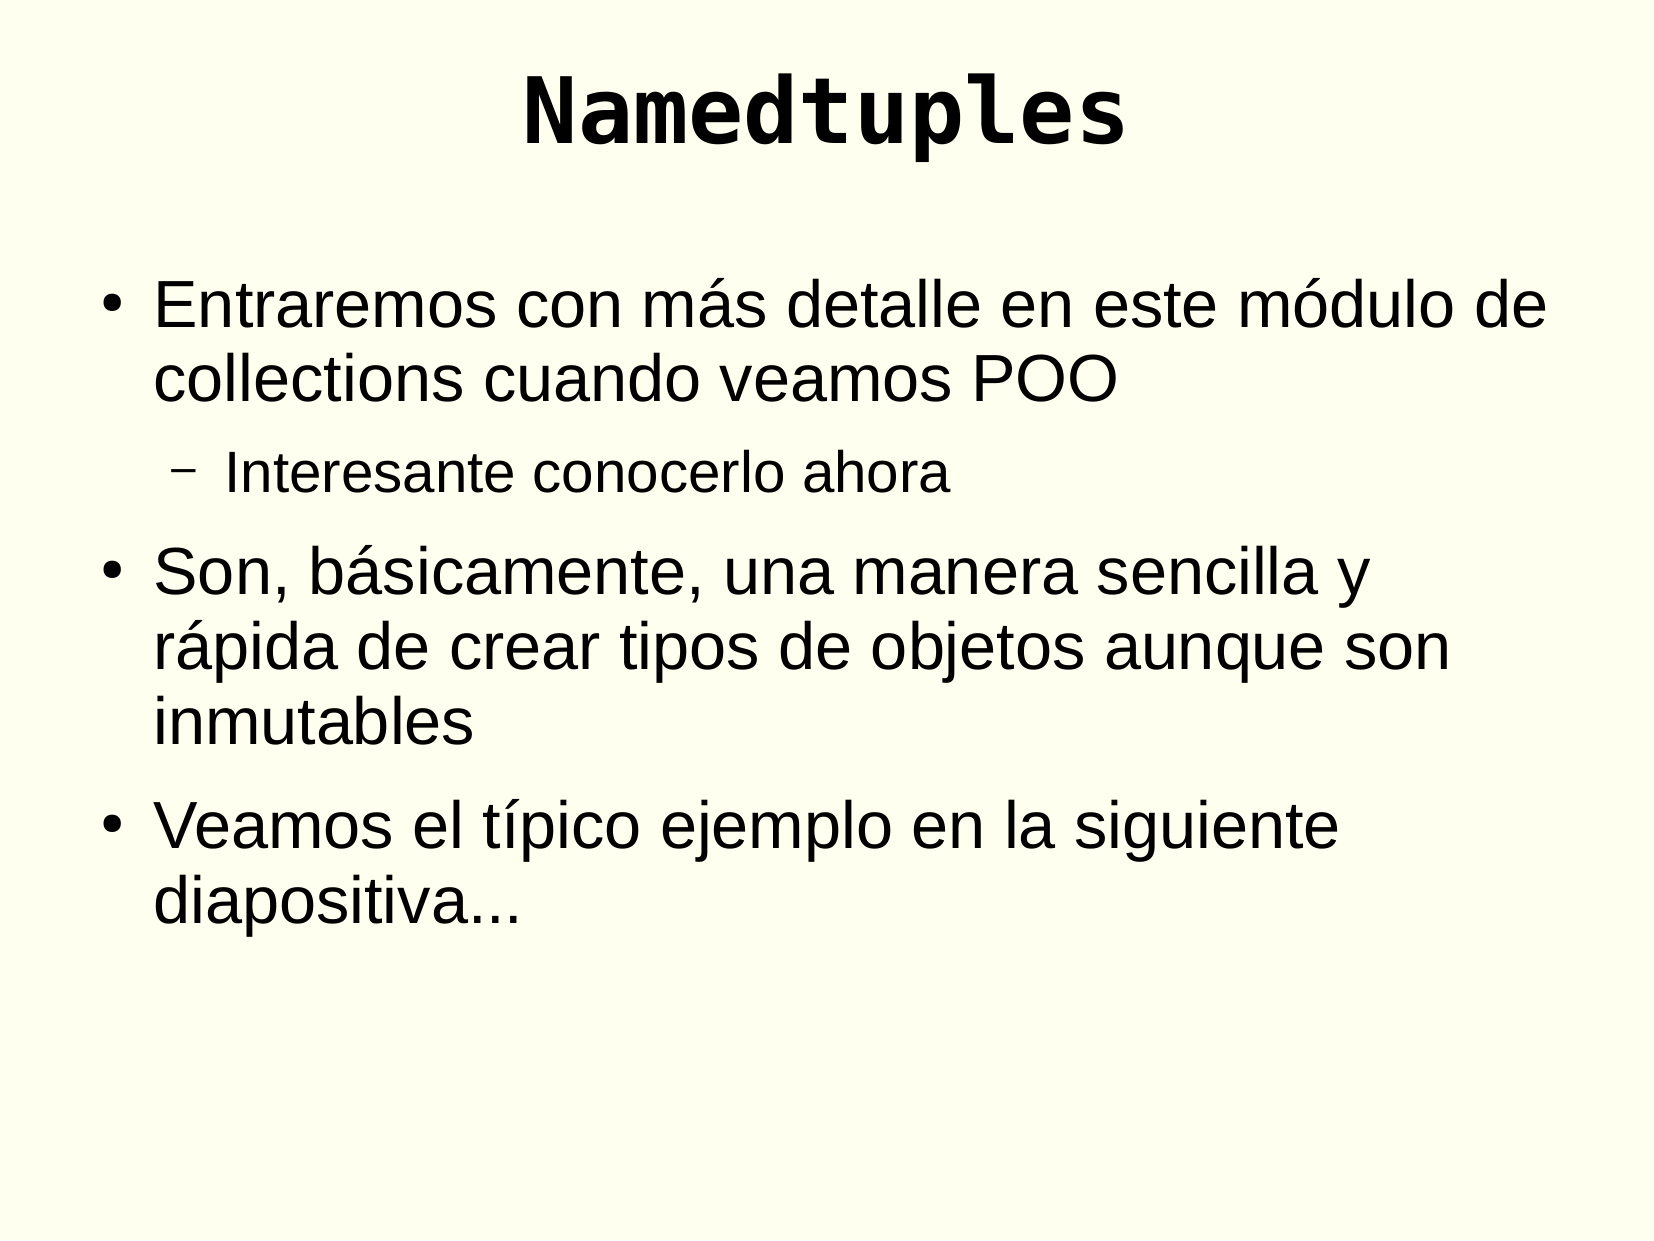

# Namedtuples
Entraremos con más detalle en este módulo de collections cuando veamos POO
Interesante conocerlo ahora
Son, básicamente, una manera sencilla y rápida de crear tipos de objetos aunque son inmutables
Veamos el típico ejemplo en la siguiente diapositiva...